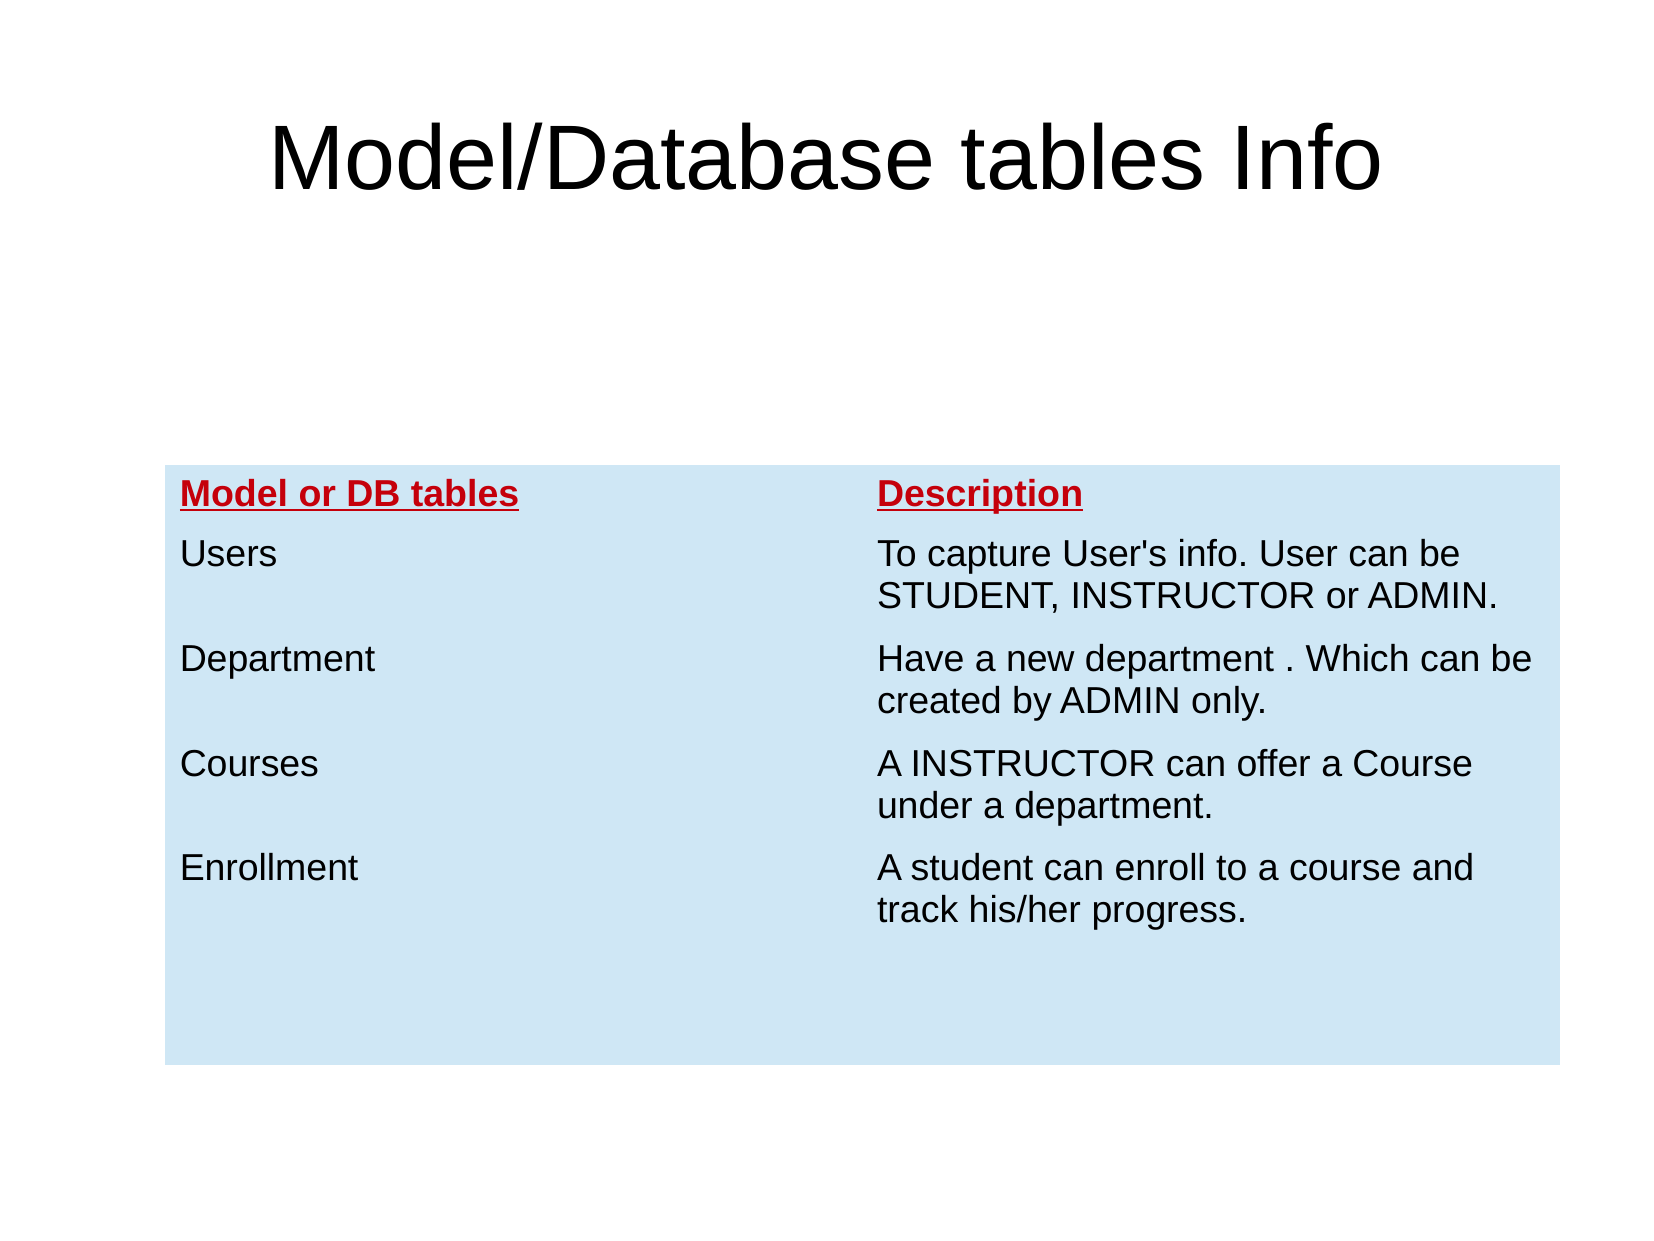

# Model/Database tables Info
| Model or DB tables | Description |
| --- | --- |
| Users | To capture User's info. User can be STUDENT, INSTRUCTOR or ADMIN. |
| Department | Have a new department . Which can be created by ADMIN only. |
| Courses | A INSTRUCTOR can offer a Course under a department. |
| Enrollment | A student can enroll to a course and track his/her progress. |
| | |
| | |